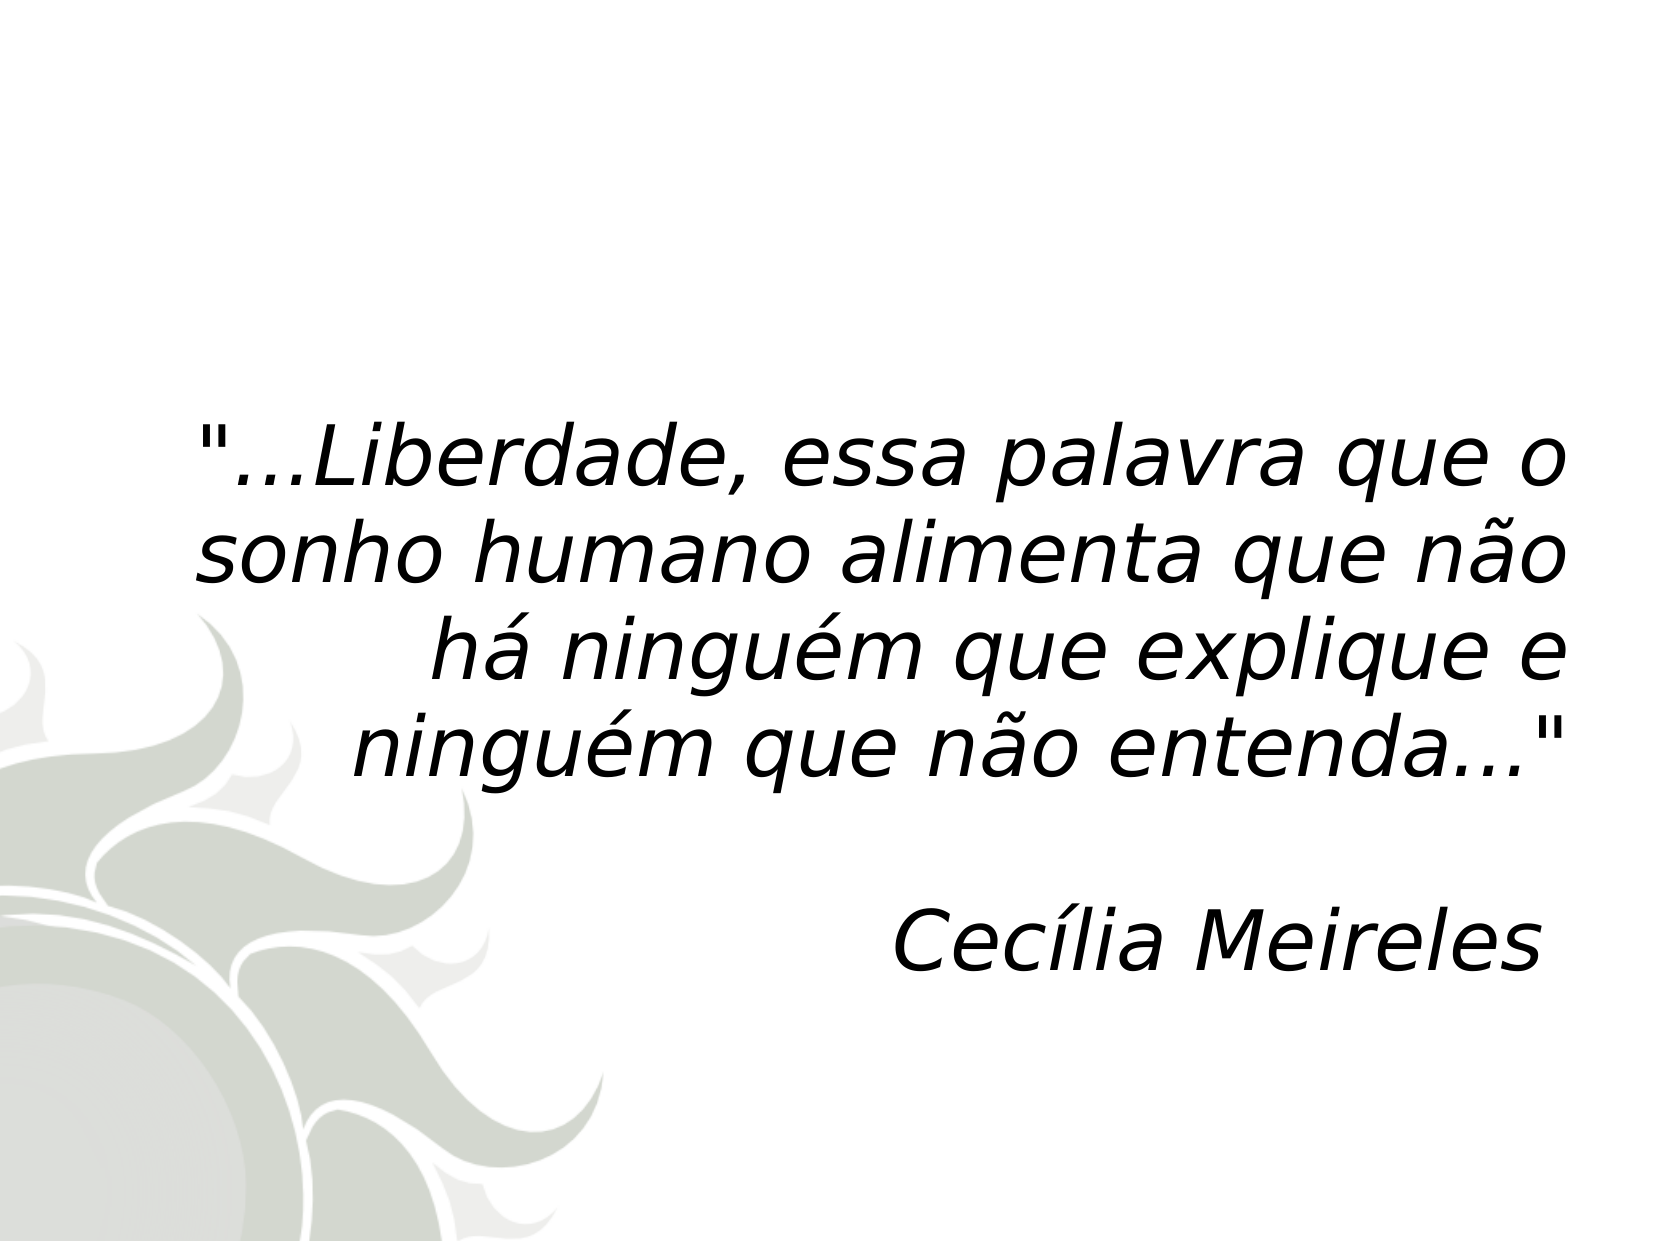

#
 "...Liberdade, essa palavra que o sonho humano alimenta que não há ninguém que explique e ninguém que não entenda..."
 Cecília Meireles